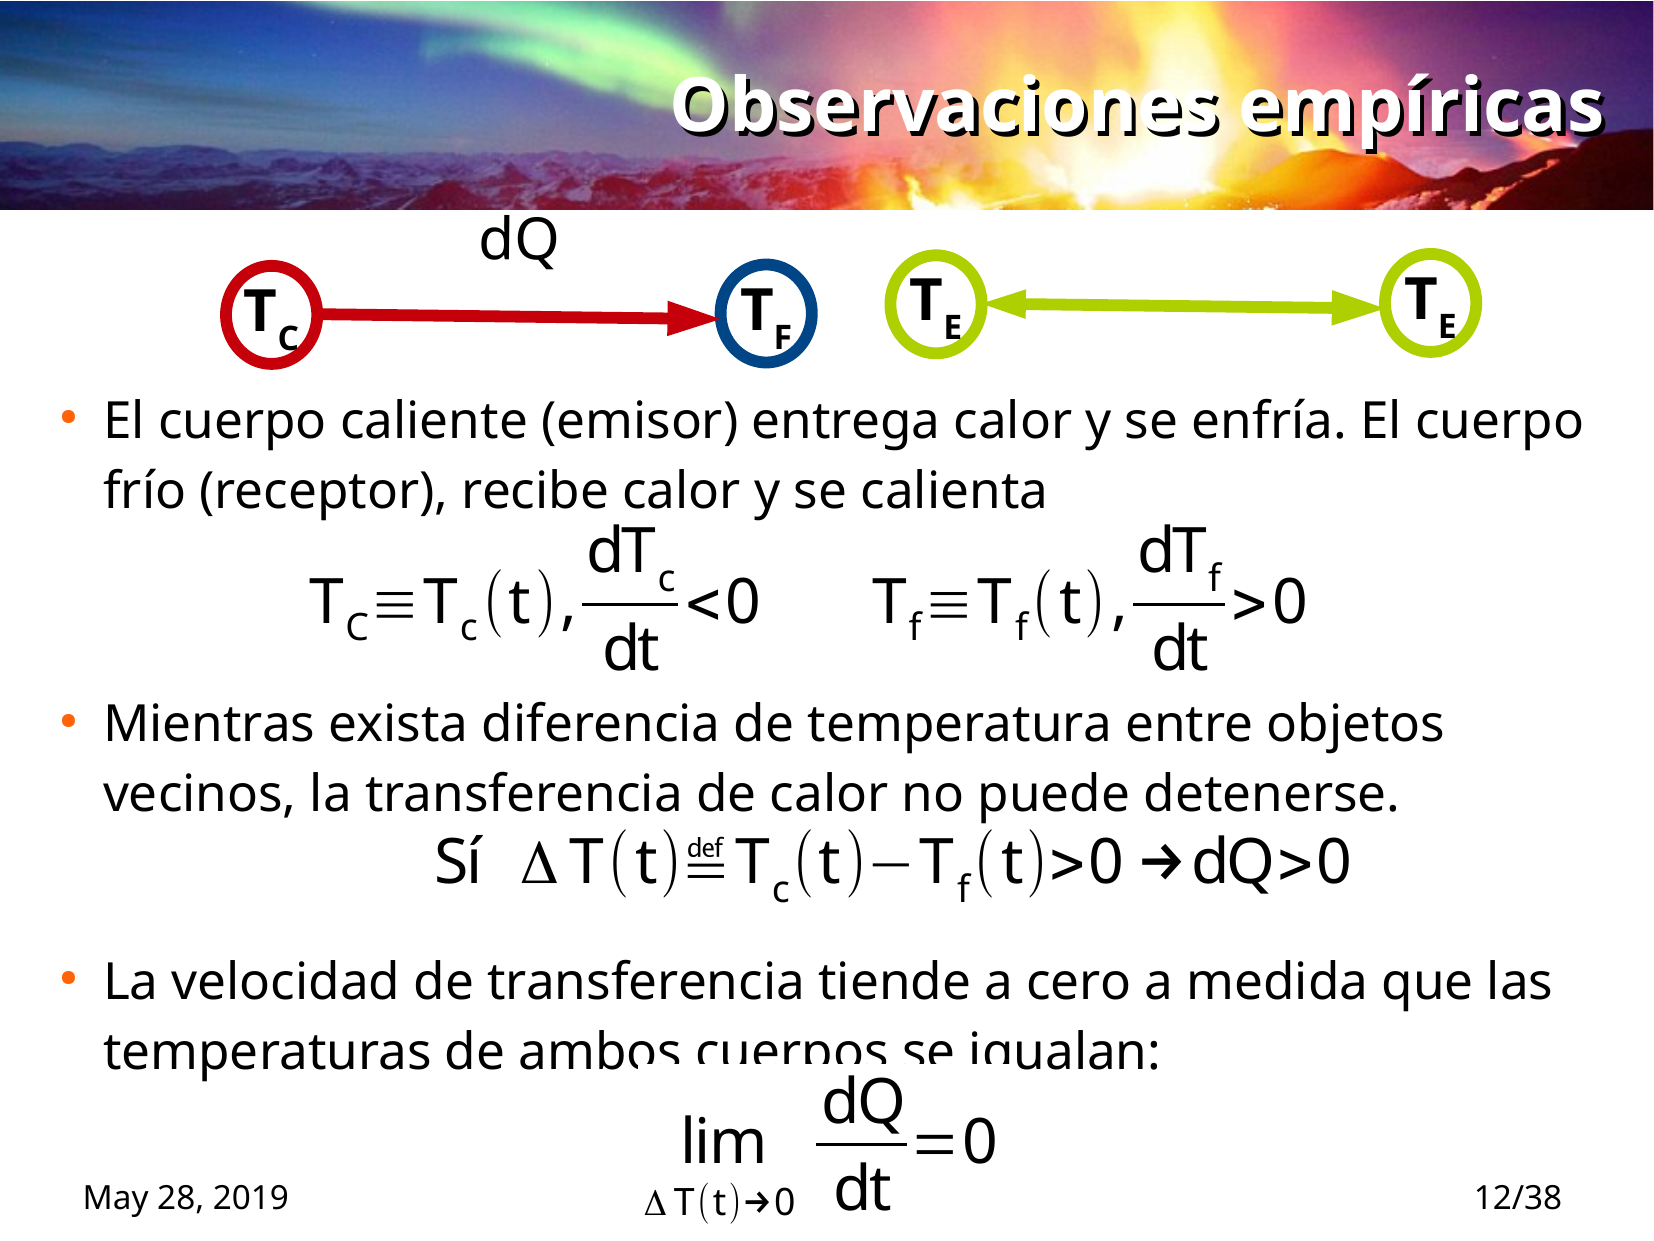

# Observaciones empíricas
El cuerpo caliente (emisor) entrega calor y se enfría. El cuerpo frío (receptor), recibe calor y se calienta
Mientras exista diferencia de temperatura entre objetos vecinos, la transferencia de calor no puede detenerse.
La velocidad de transferencia tiende a cero a medida que las temperaturas de ambos cuerpos se igualan:
TE
TE
TF
TC
dQ
May 28, 2019
H. Asorey - F3B 2019
12